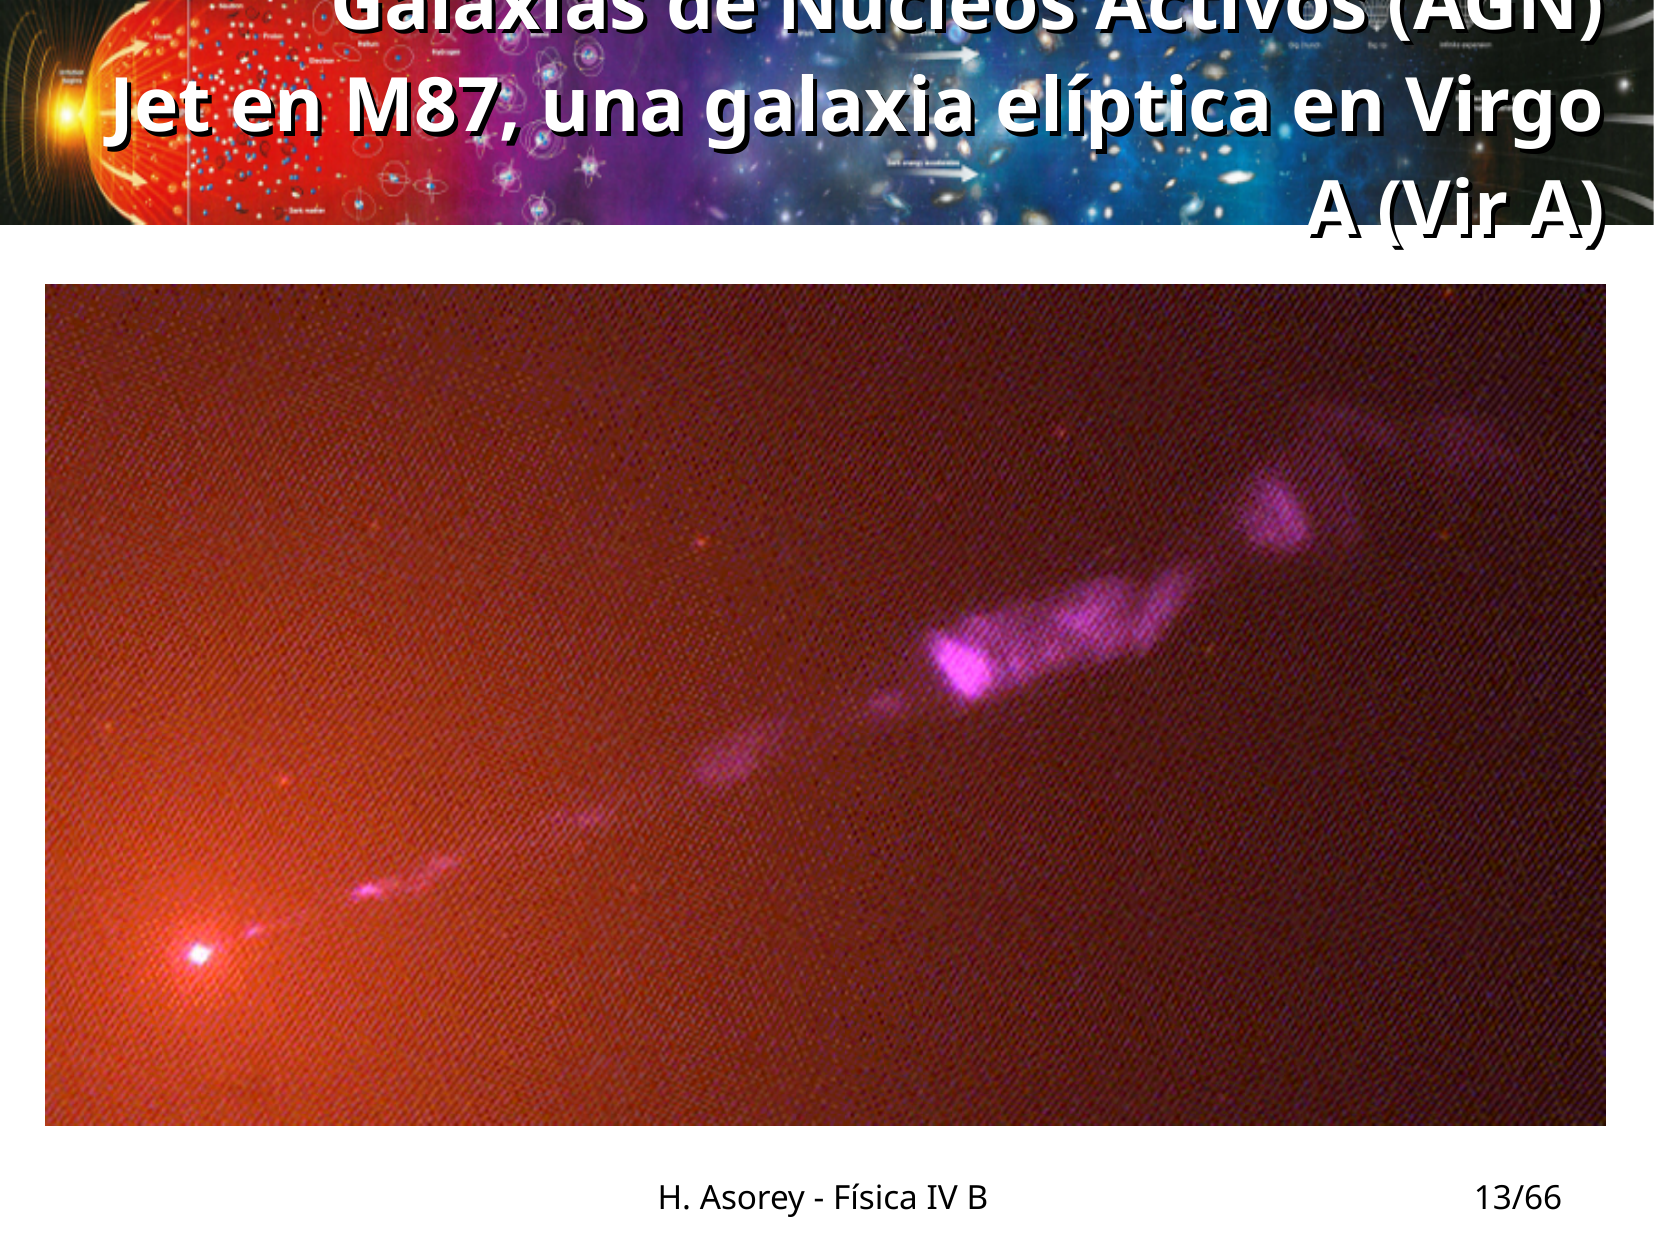

# Galaxias de Núcleos Activos (AGN) Jet en M87, una galaxia elíptica en Virgo A (Vir A)
H. Asorey - Física IV B
13